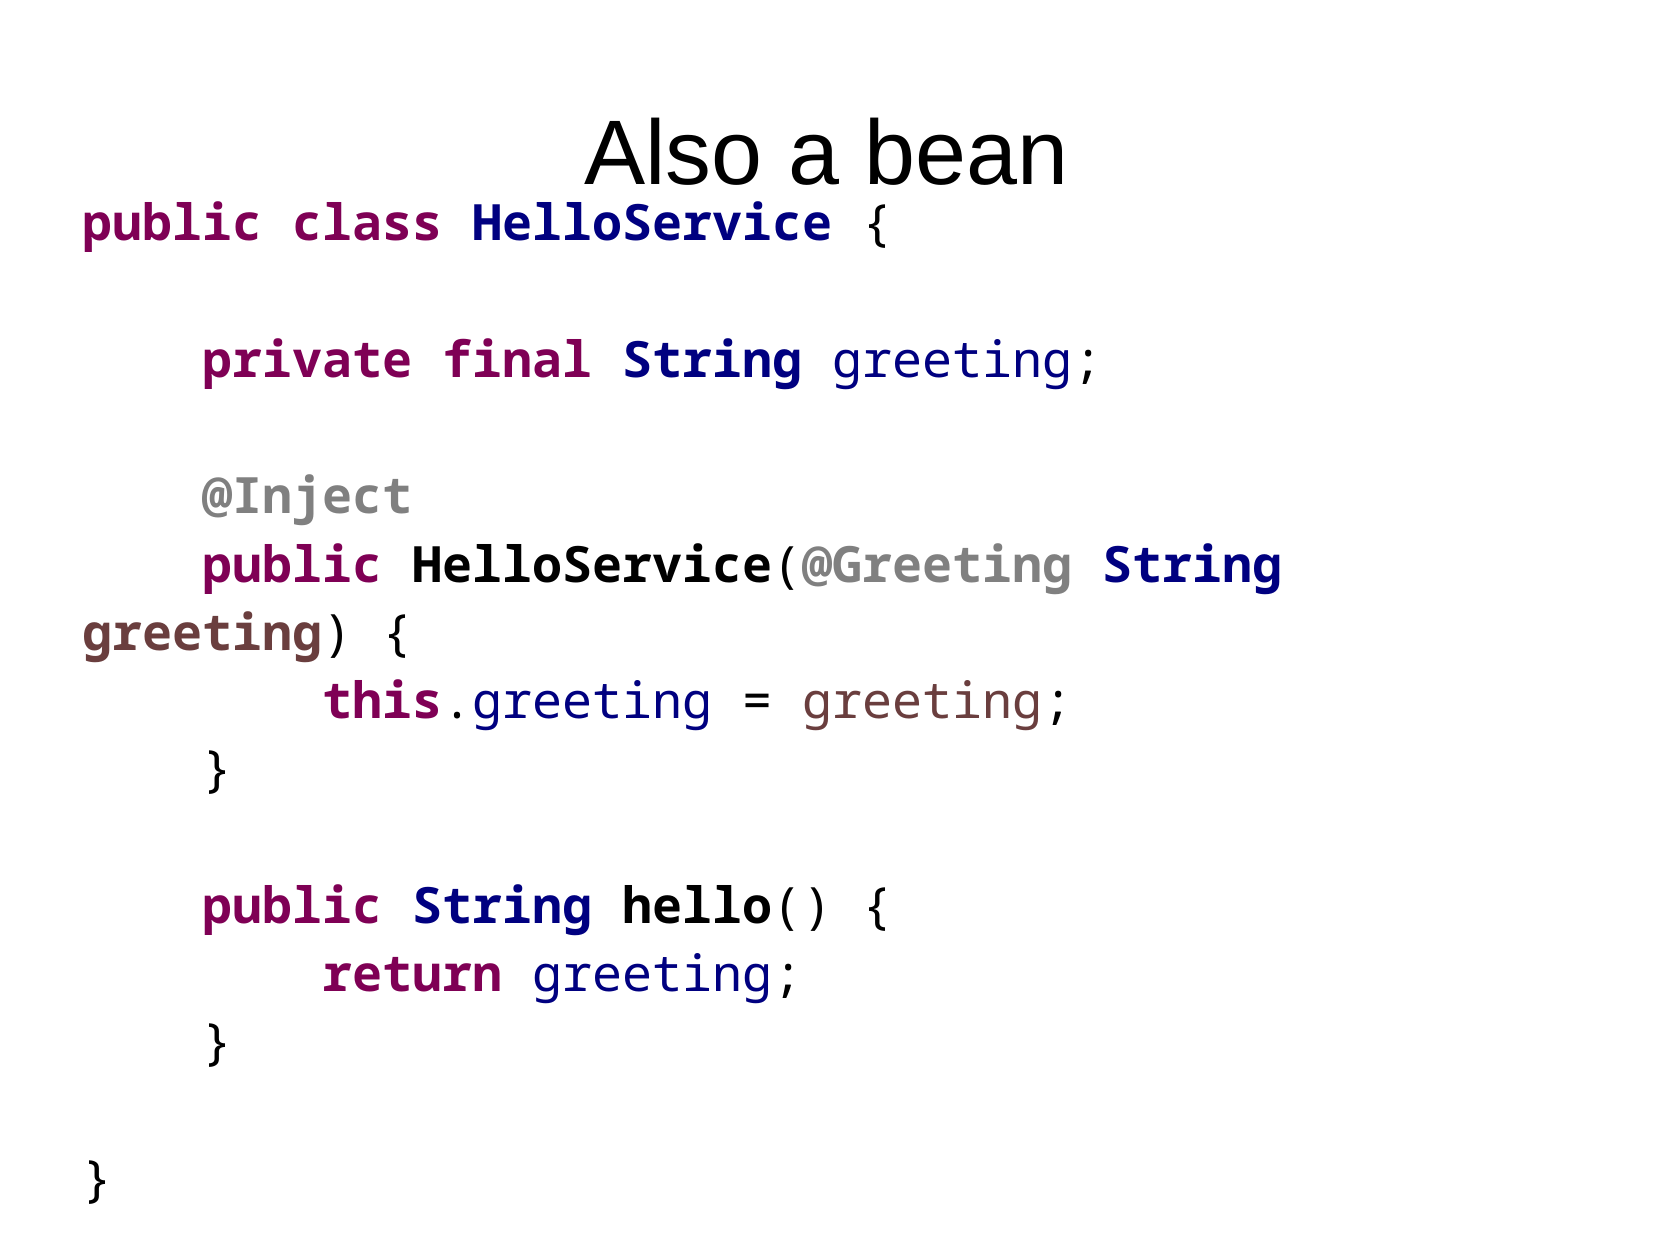

# Also a bean
public class HelloService {
 private final String greeting;
 @Inject
 public HelloService(@Greeting String greeting) {
 this.greeting = greeting;
 }
 public String hello() {
 return greeting;
 }
}